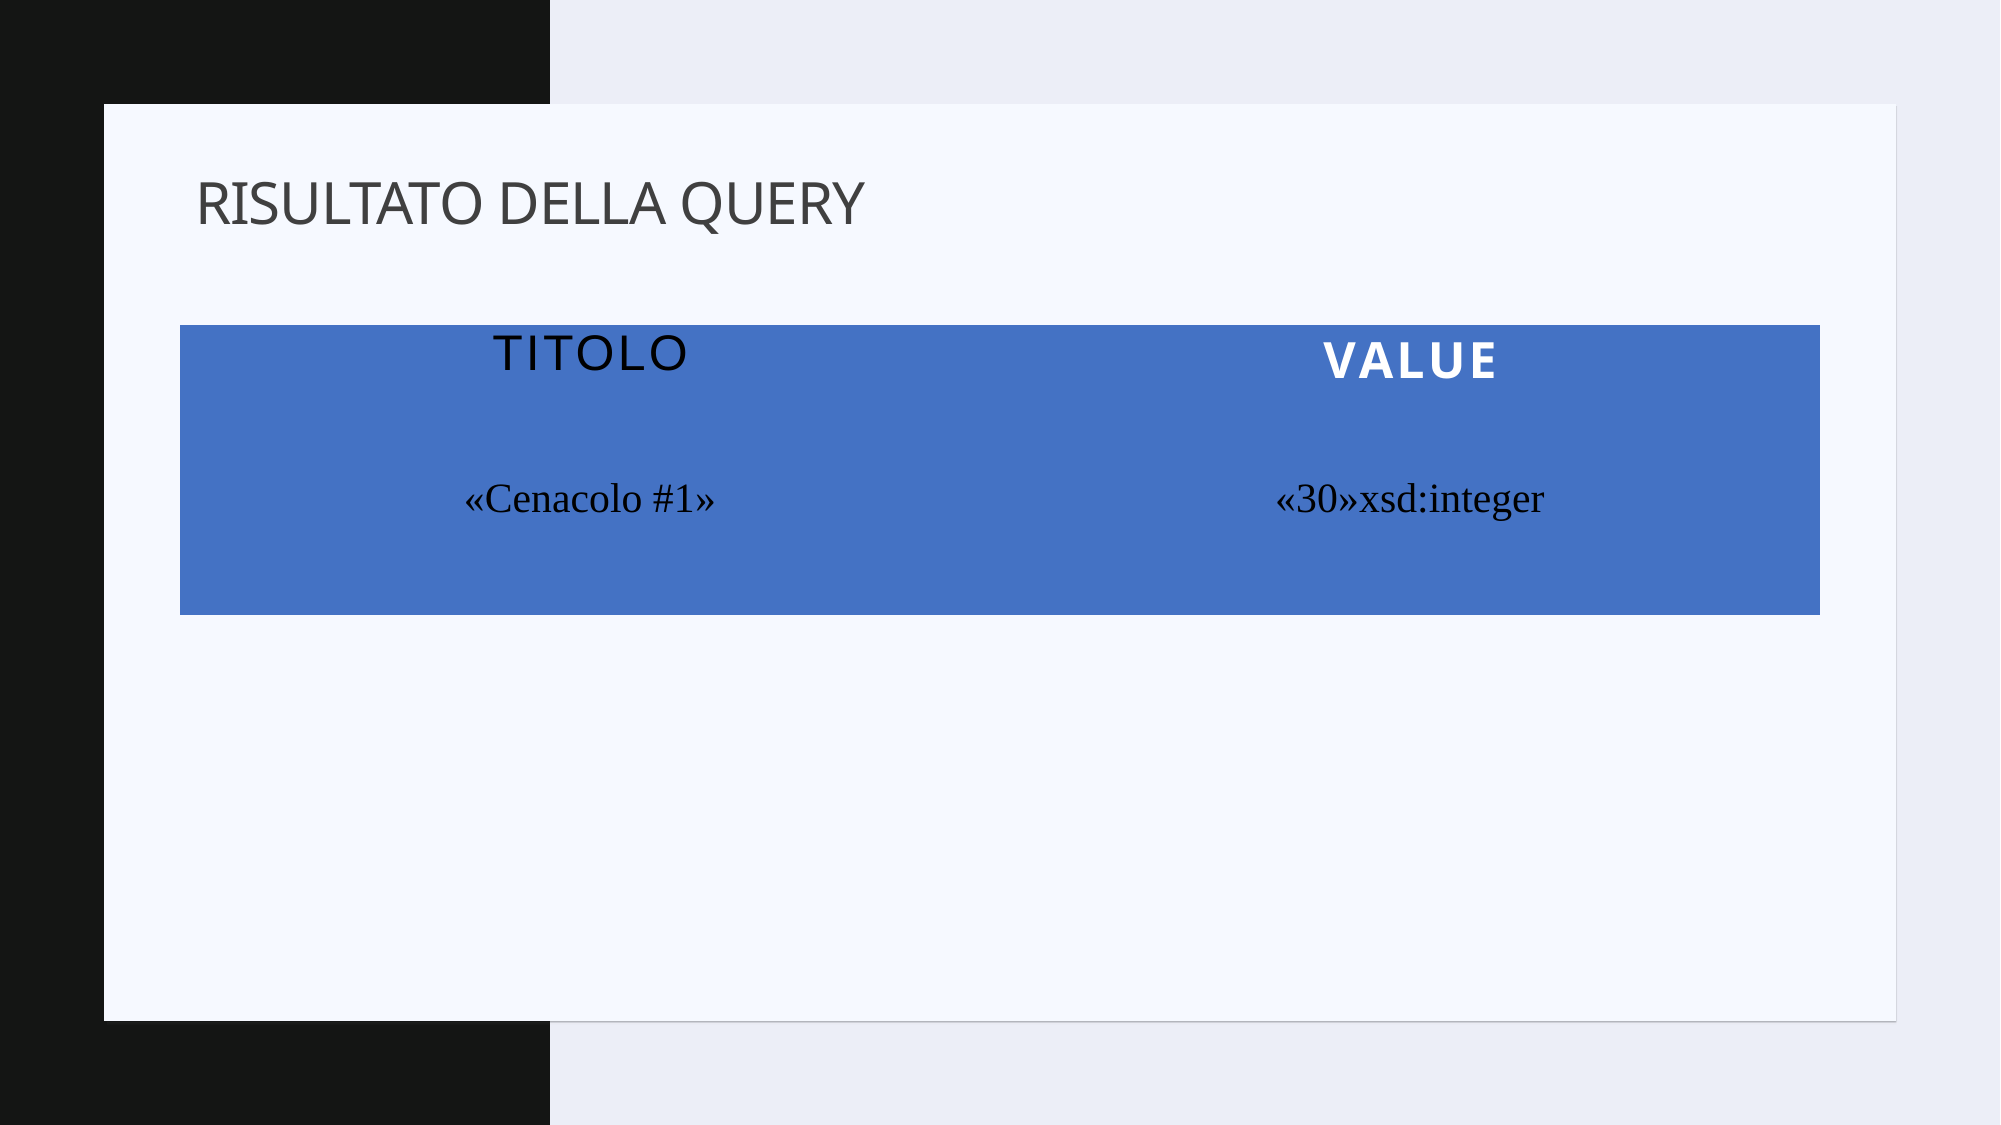

# Risultato della query
| titolo | Value |
| --- | --- |
| «Cenacolo #1» | «30»xsd:integer |